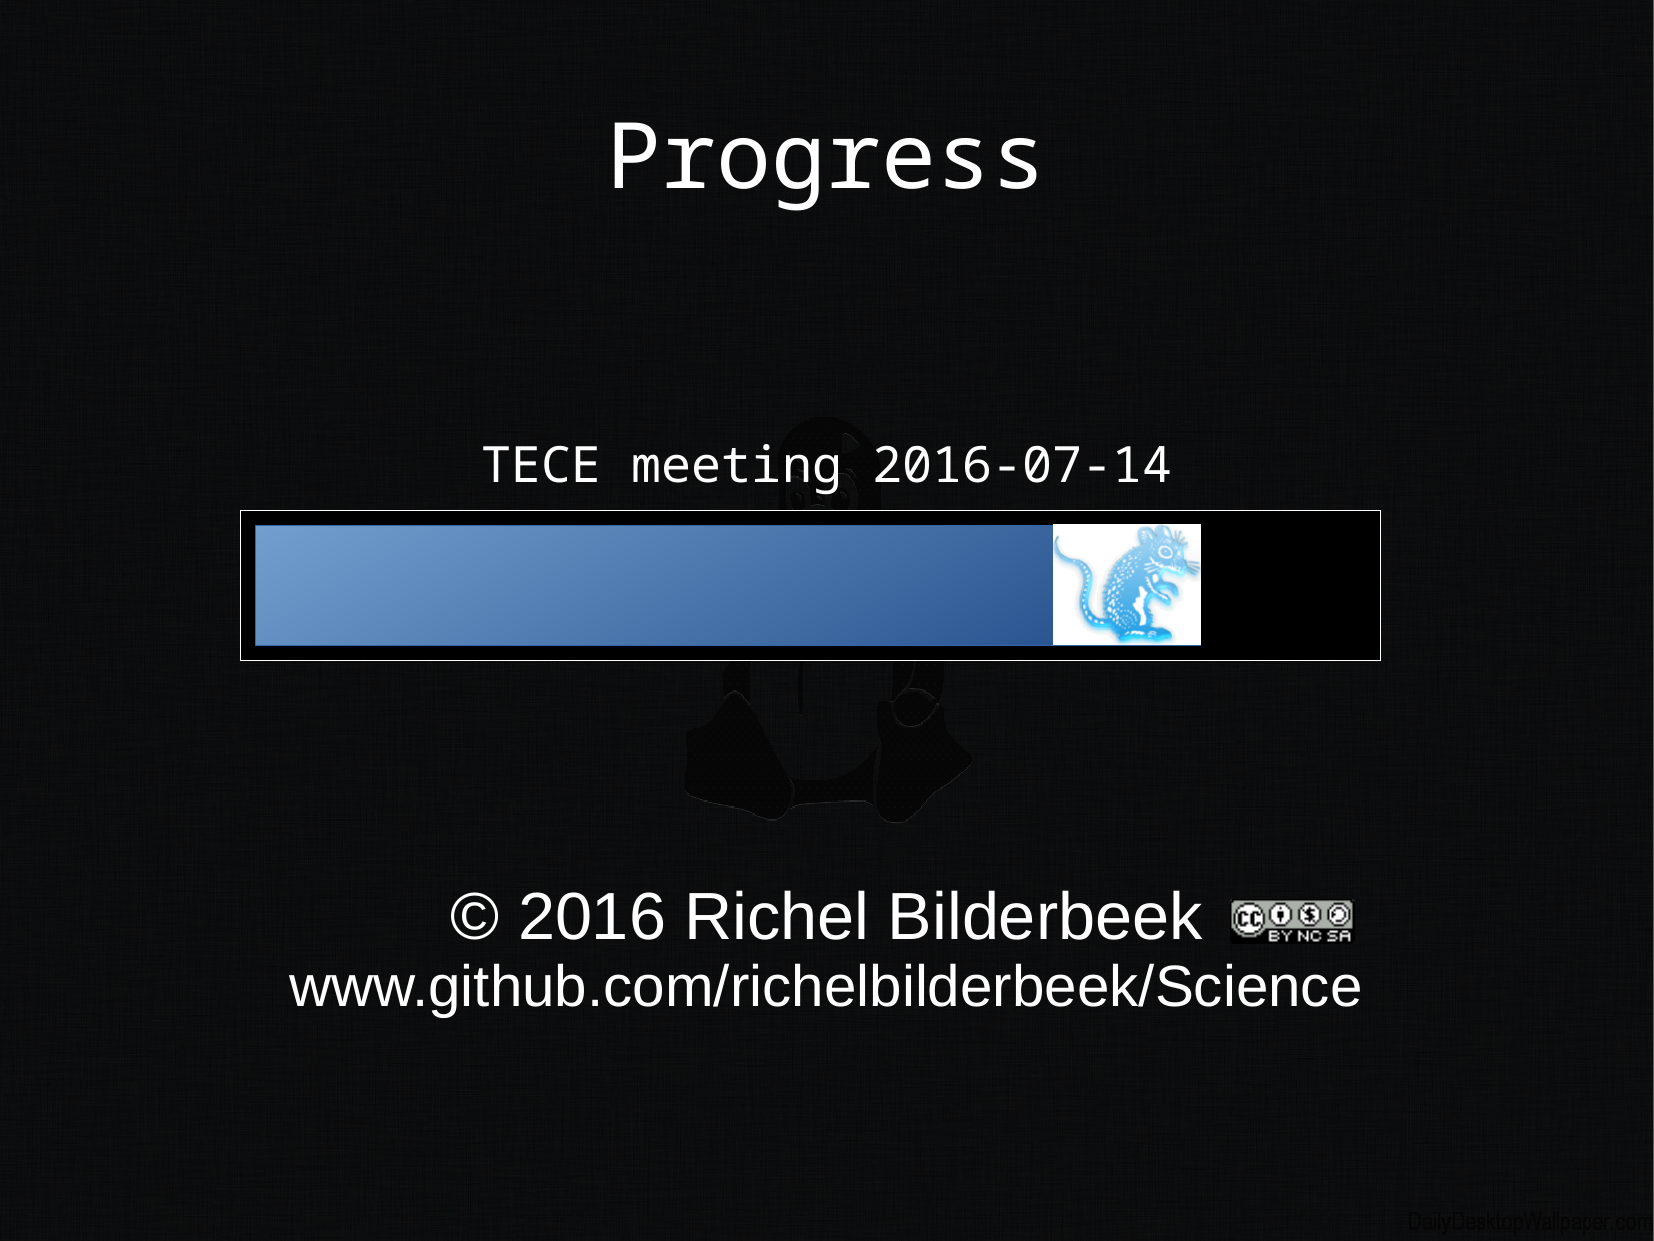

# Progress
© 2016 Richel Bilderbeek
www.github.com/richelbilderbeek/Science
TECE meeting 2016-07-14